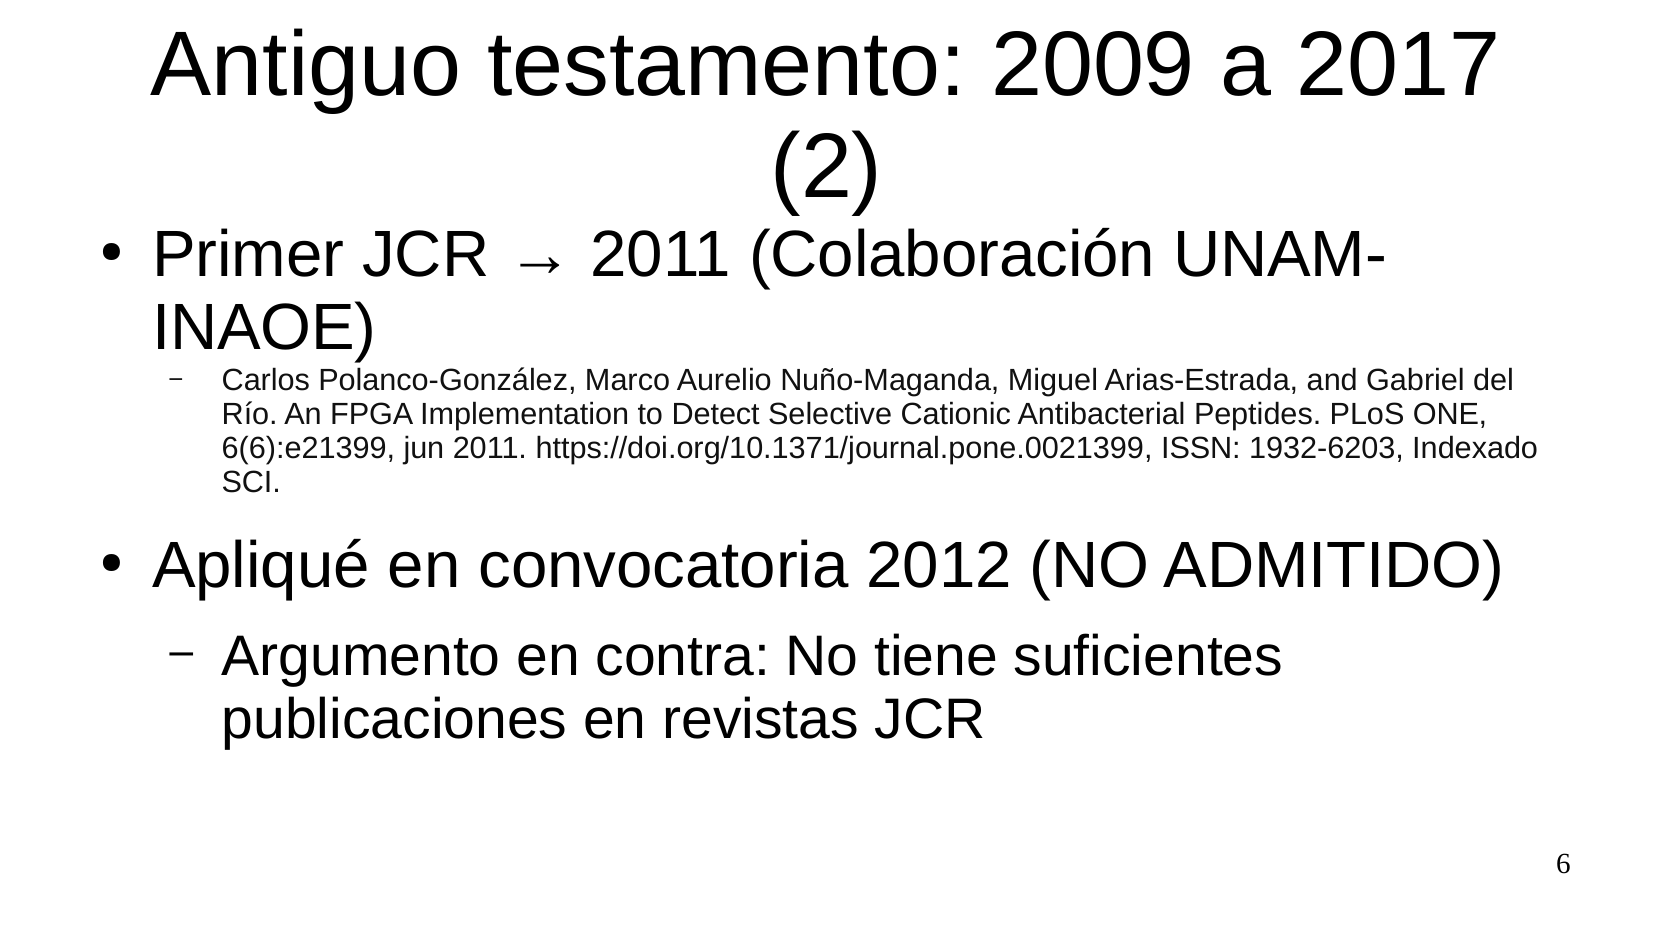

# Antiguo testamento: 2009 a 2017 (2)
Primer JCR → 2011 (Colaboración UNAM-INAOE)
Carlos Polanco-González, Marco Aurelio Nuño-Maganda, Miguel Arias-Estrada, and Gabriel del Río. An FPGA Implementation to Detect Selective Cationic Antibacterial Peptides. PLoS ONE, 6(6):e21399, jun 2011. https://doi.org/10.1371/journal.pone.0021399, ISSN: 1932-6203, Indexado SCI.
Apliqué en convocatoria 2012 (NO ADMITIDO)
Argumento en contra: No tiene suficientes publicaciones en revistas JCR
6